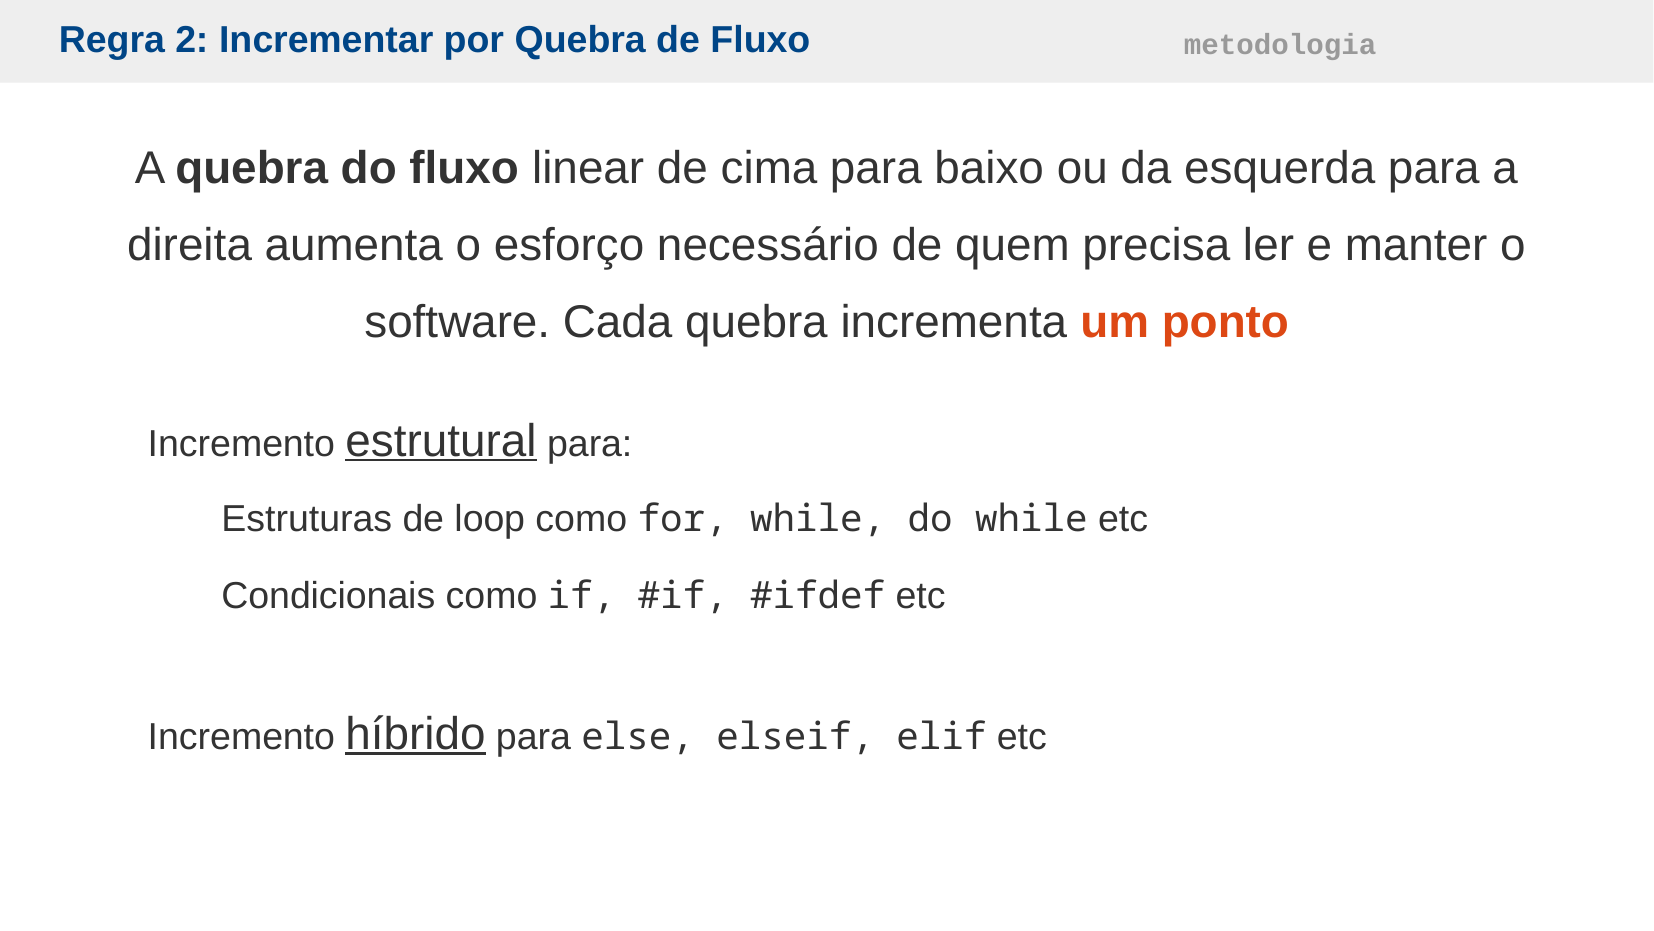

# Regra 2: Incrementar por Quebra de Fluxo
metodologia
A quebra do fluxo linear de cima para baixo ou da esquerda para a direita aumenta o esforço necessário de quem precisa ler e manter o software. Cada quebra incrementa um ponto
	Incremento estrutural para:
		Estruturas de loop como for, while, do while etc
		Condicionais como if, #if, #ifdef etc
	Incremento híbrido para else, elseif, elif etc